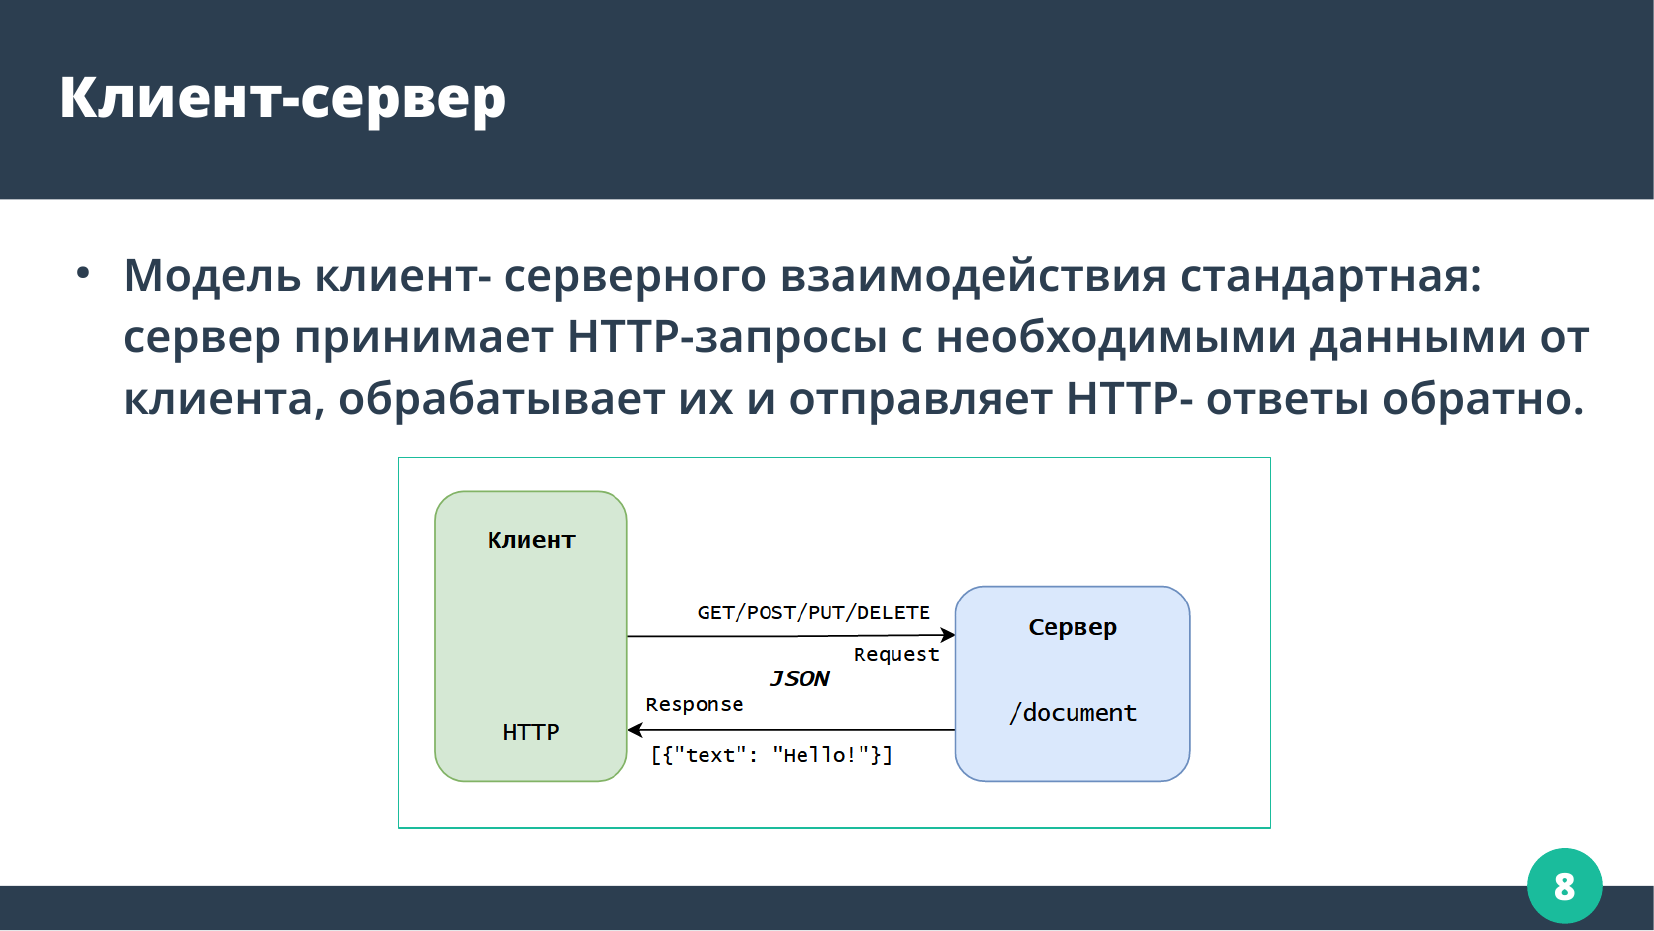

# Клиент-сервер
Модель клиент- серверного взаимодействия стандартная: сервер принимает HTTP-запросы с необходимыми данными от клиента, обрабатывает их и отправляет HTTP- ответы обратно.